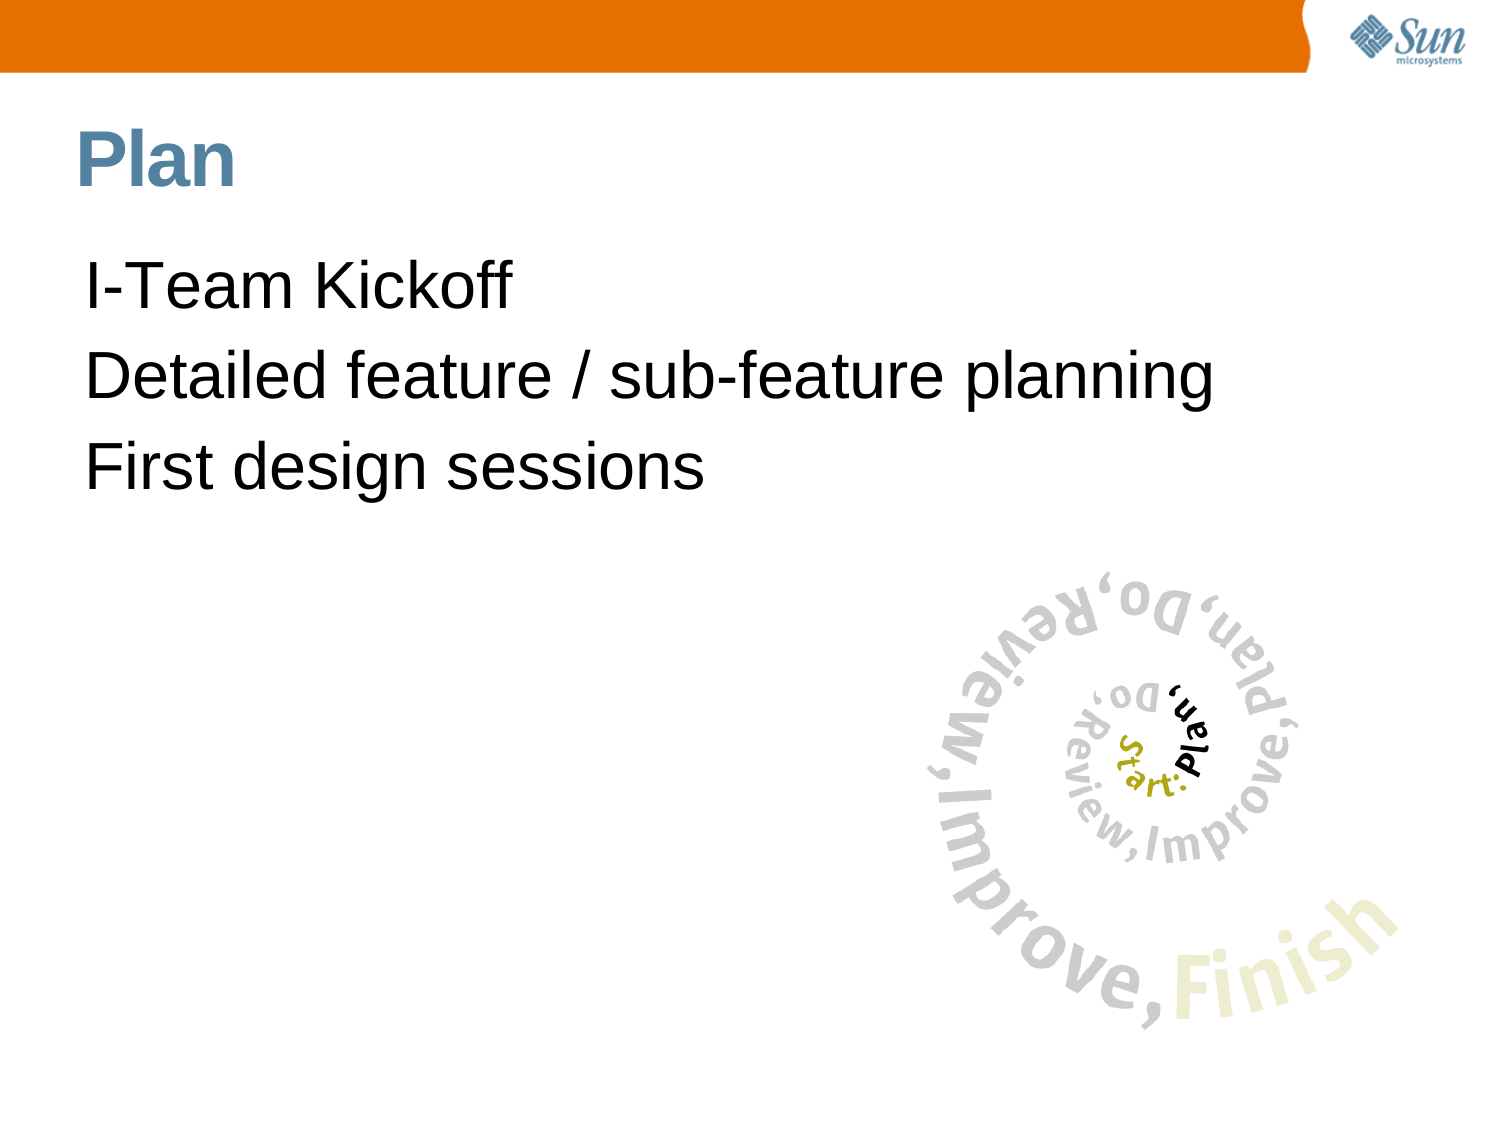

Plan
# I-Team Kickoff
Detailed feature / sub-feature planning
First design sessions